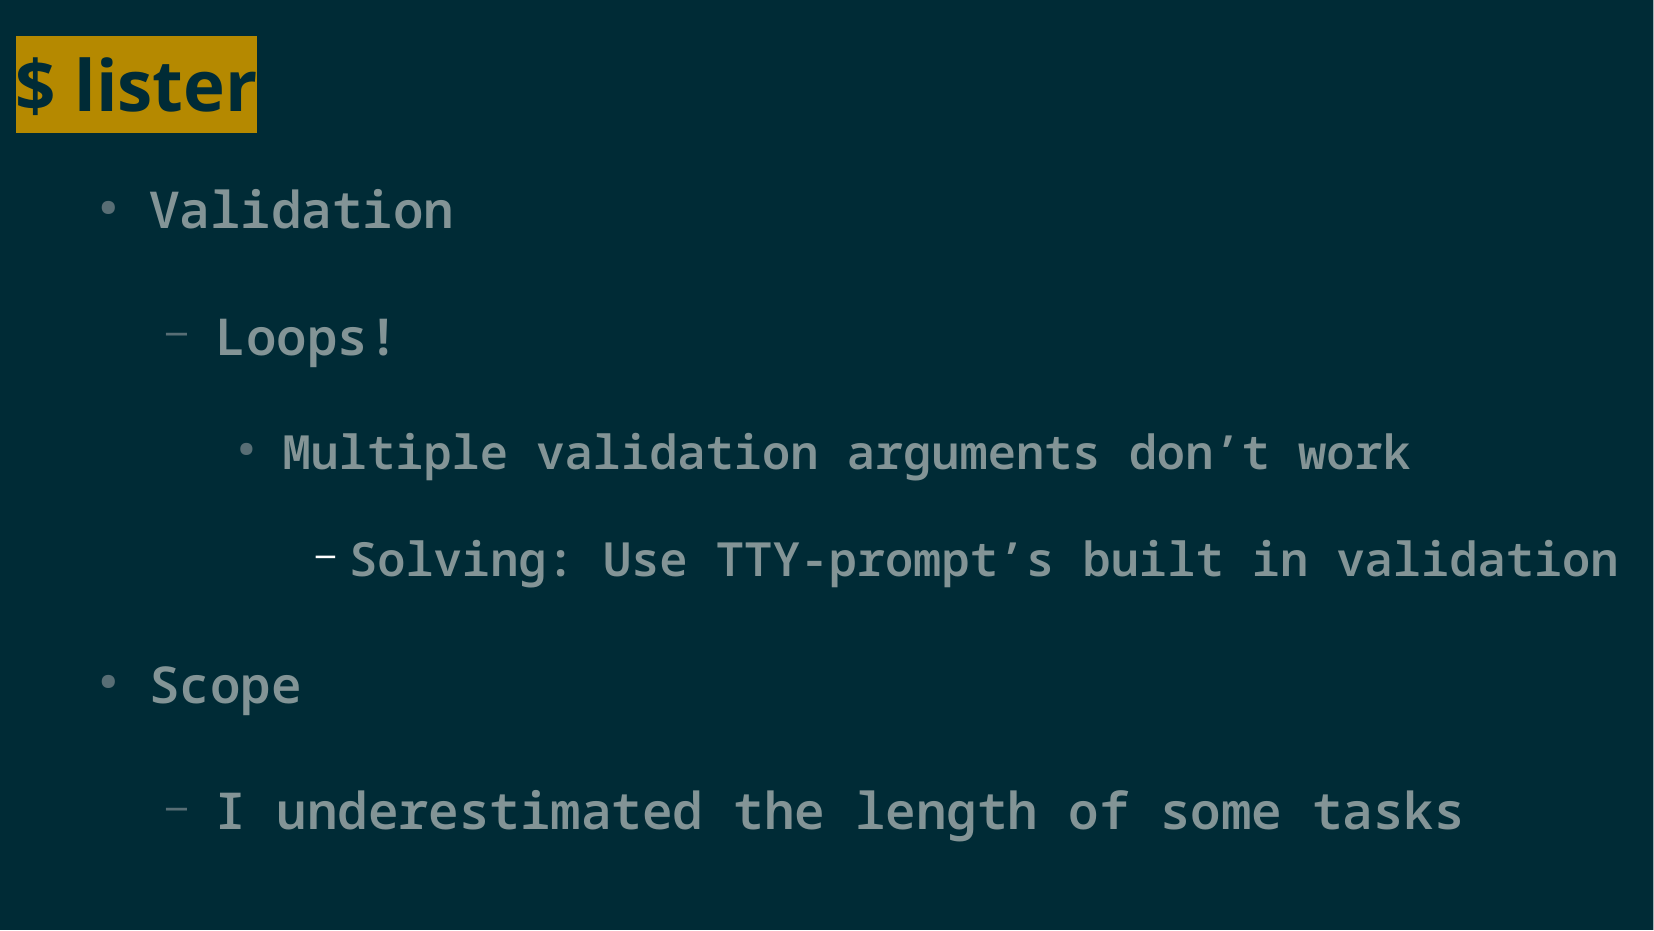

$ Lister
--challenges
# Validation
Loops!
Multiple validation arguments don’t work
Solving: Use TTY-prompt’s built in validation
Scope
I underestimated the length of some tasks